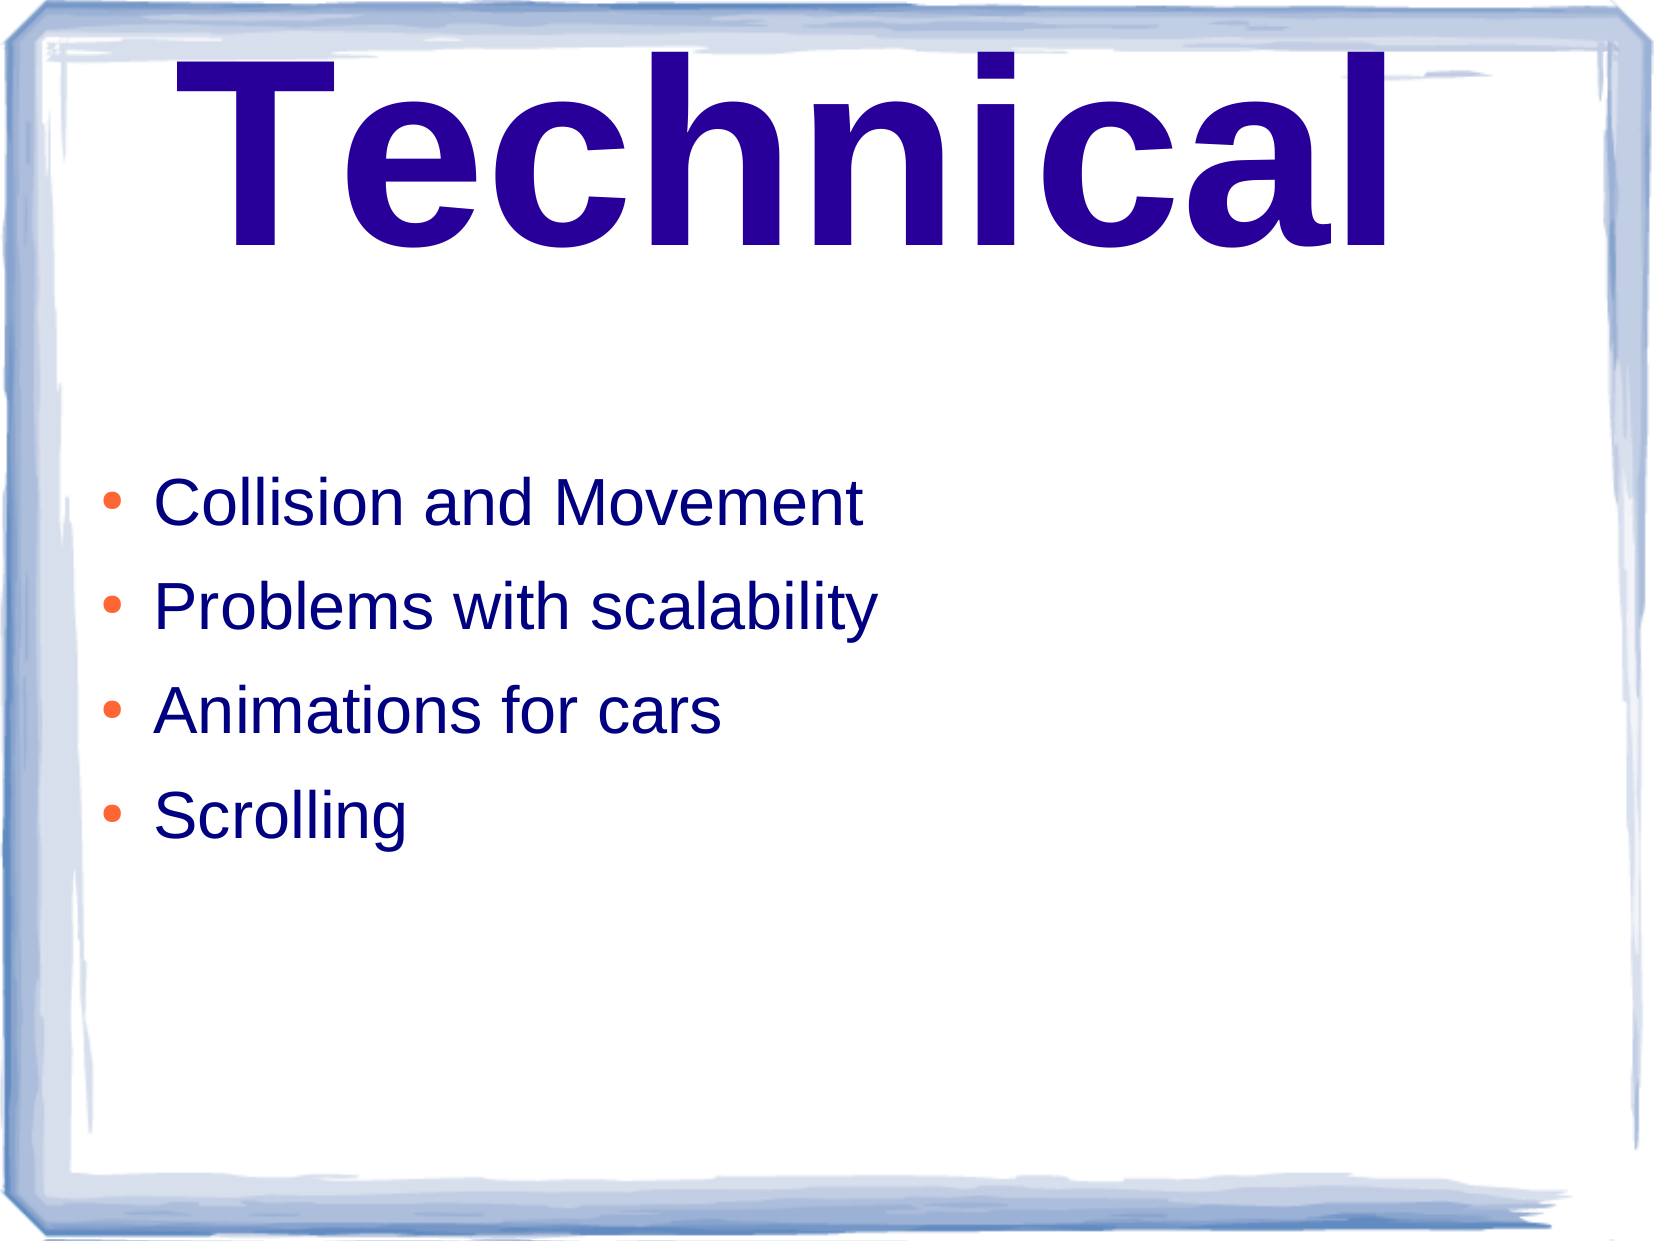

# Technical
Collision and Movement
Problems with scalability
Animations for cars
Scrolling